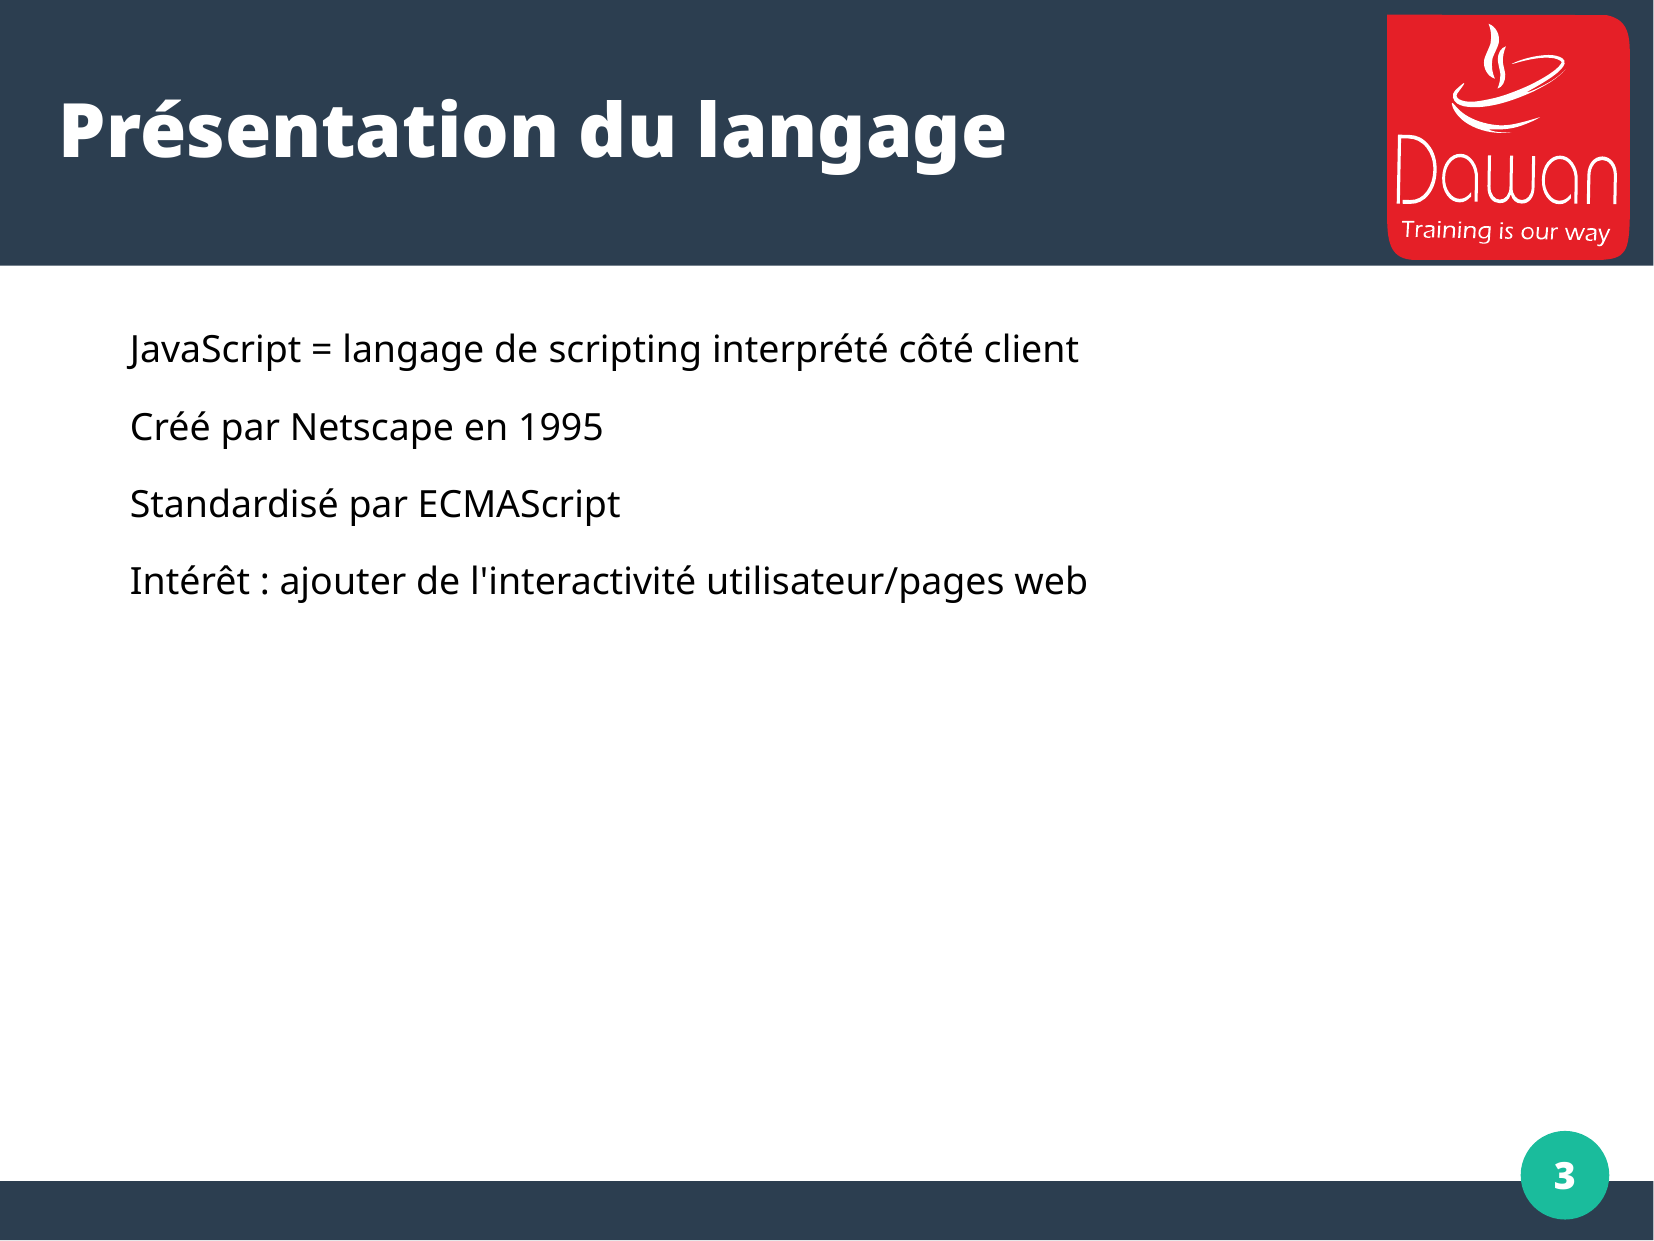

# Présentation du langage
JavaScript = langage de scripting interprété côté client
Créé par Netscape en 1995
Standardisé par ECMAScript
Intérêt : ajouter de l'interactivité utilisateur/pages web
3